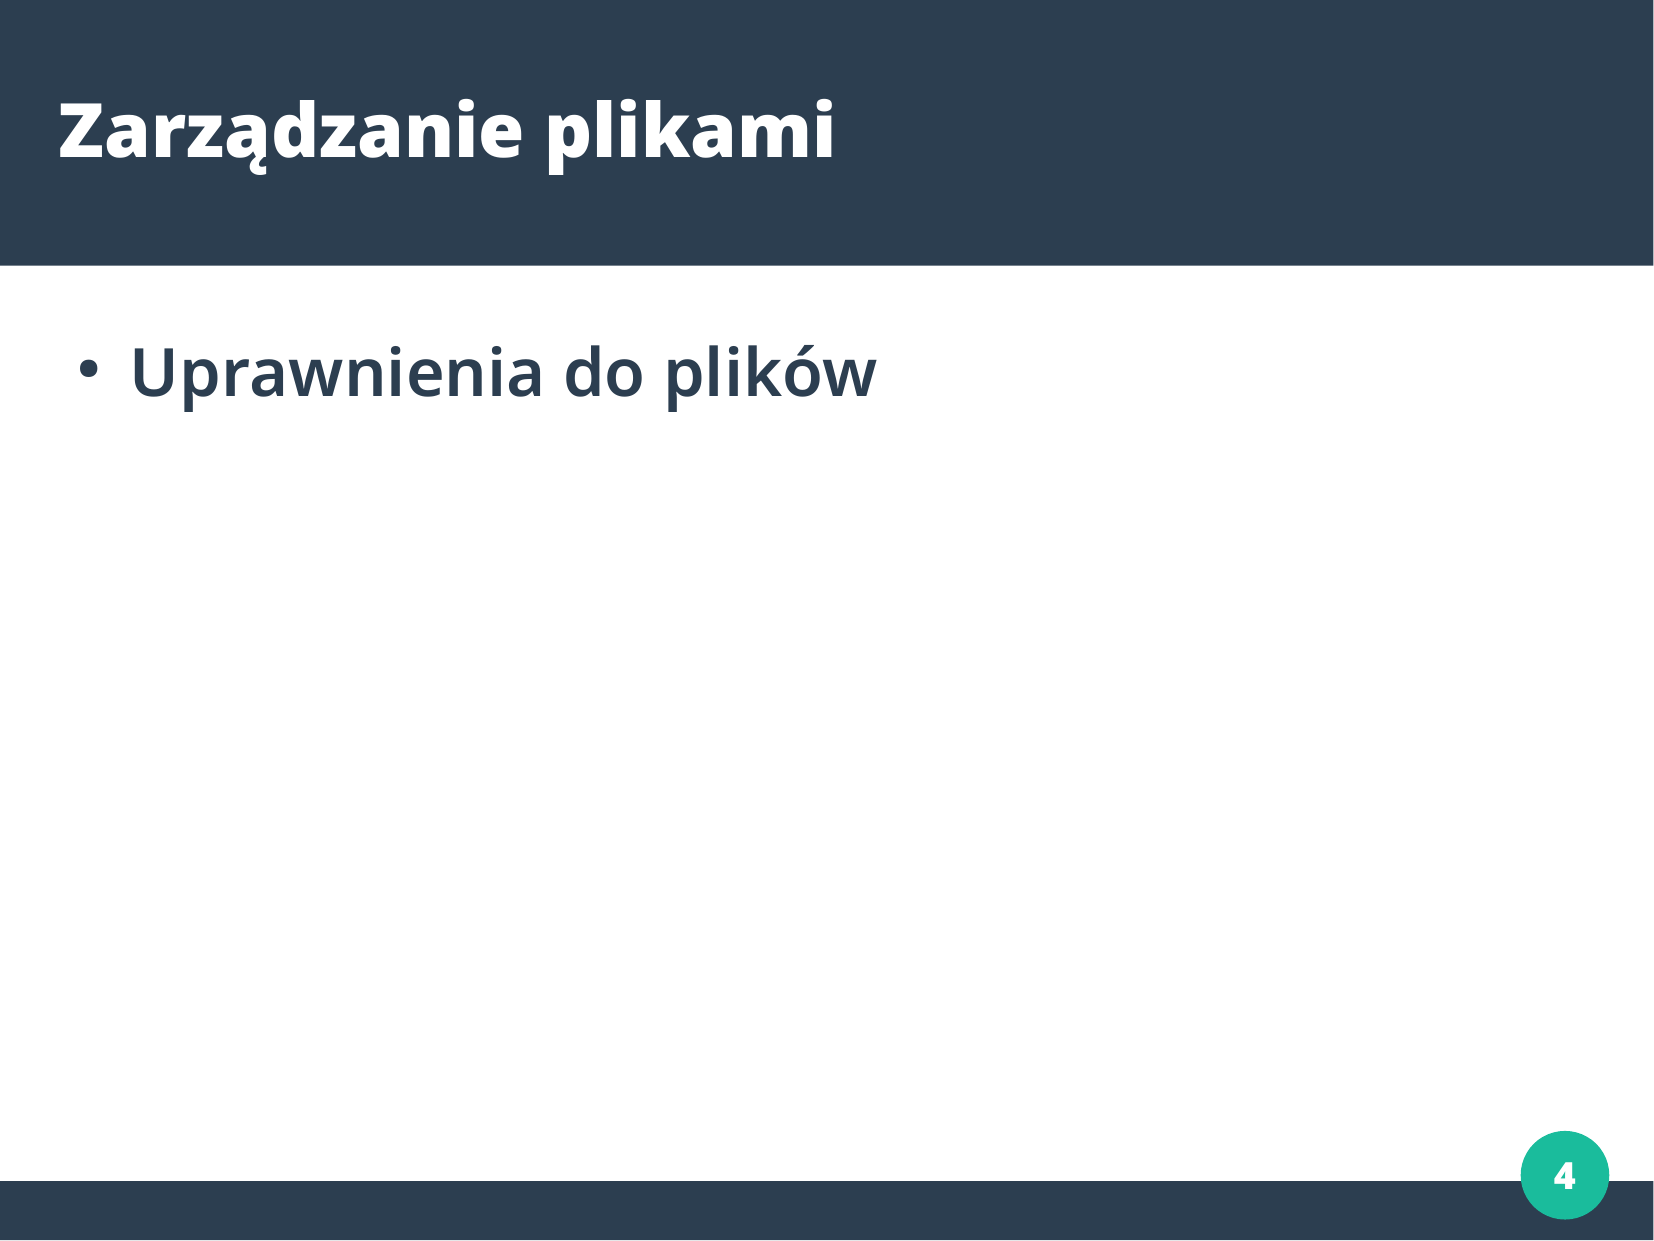

# Zarządzanie plikami
Uprawnienia do plików
4